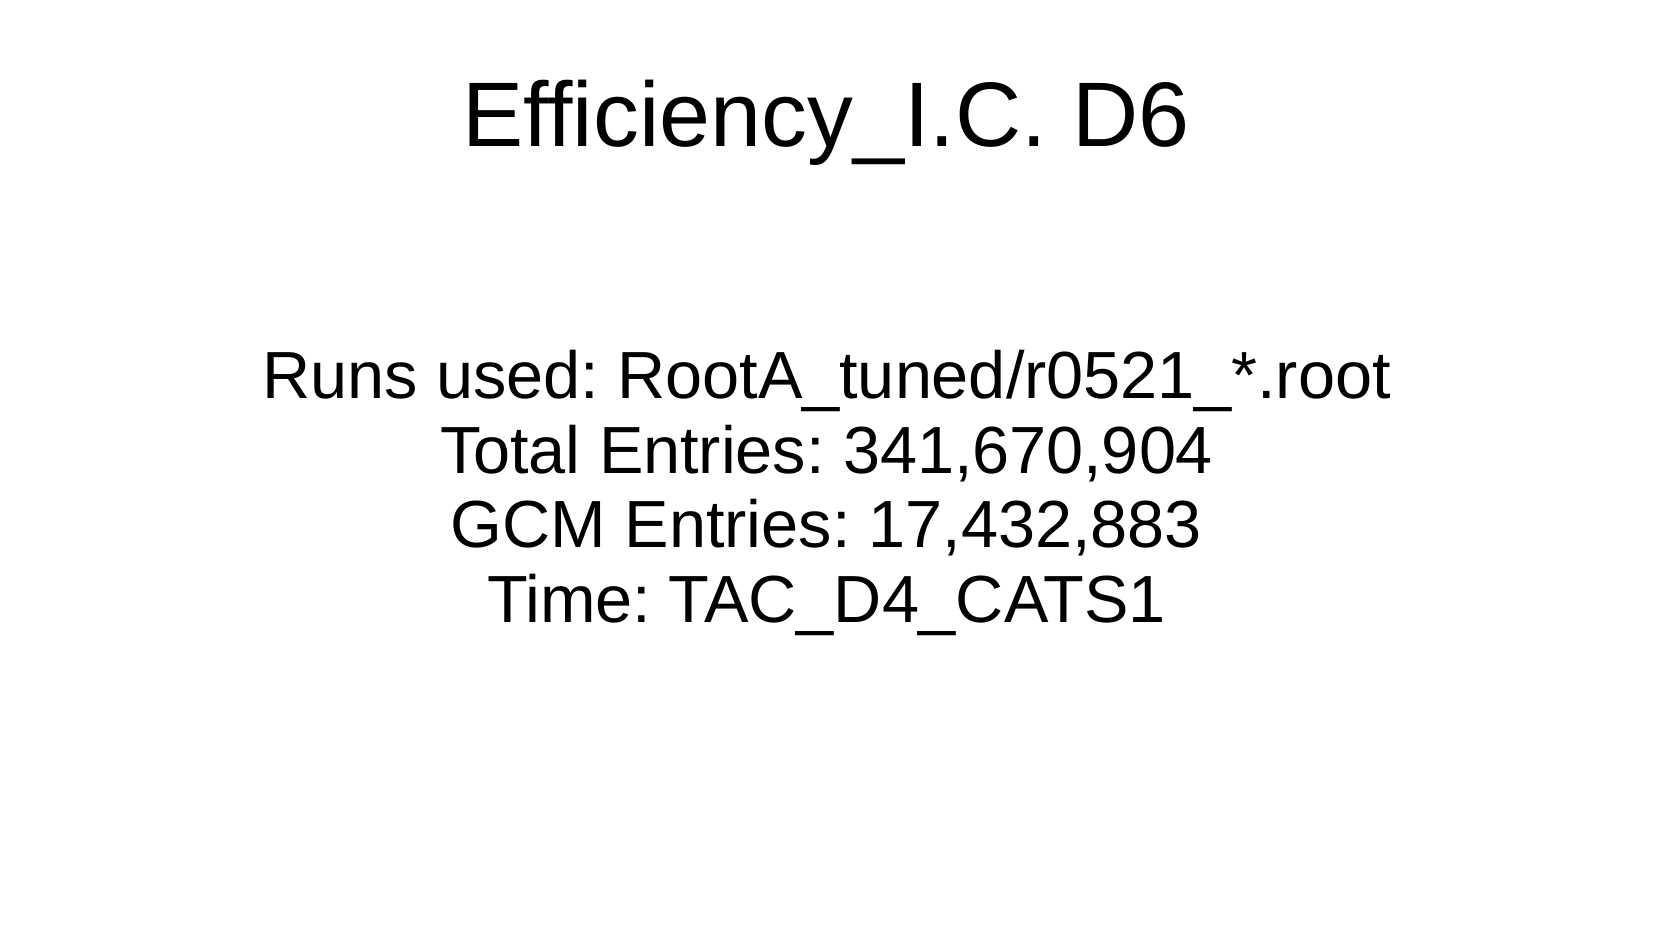

# Efficiency_I.C. D6
Runs used: RootA_tuned/r0521_*.root
Total Entries: 341,670,904
GCM Entries: 17,432,883
Time: TAC_D4_CATS1